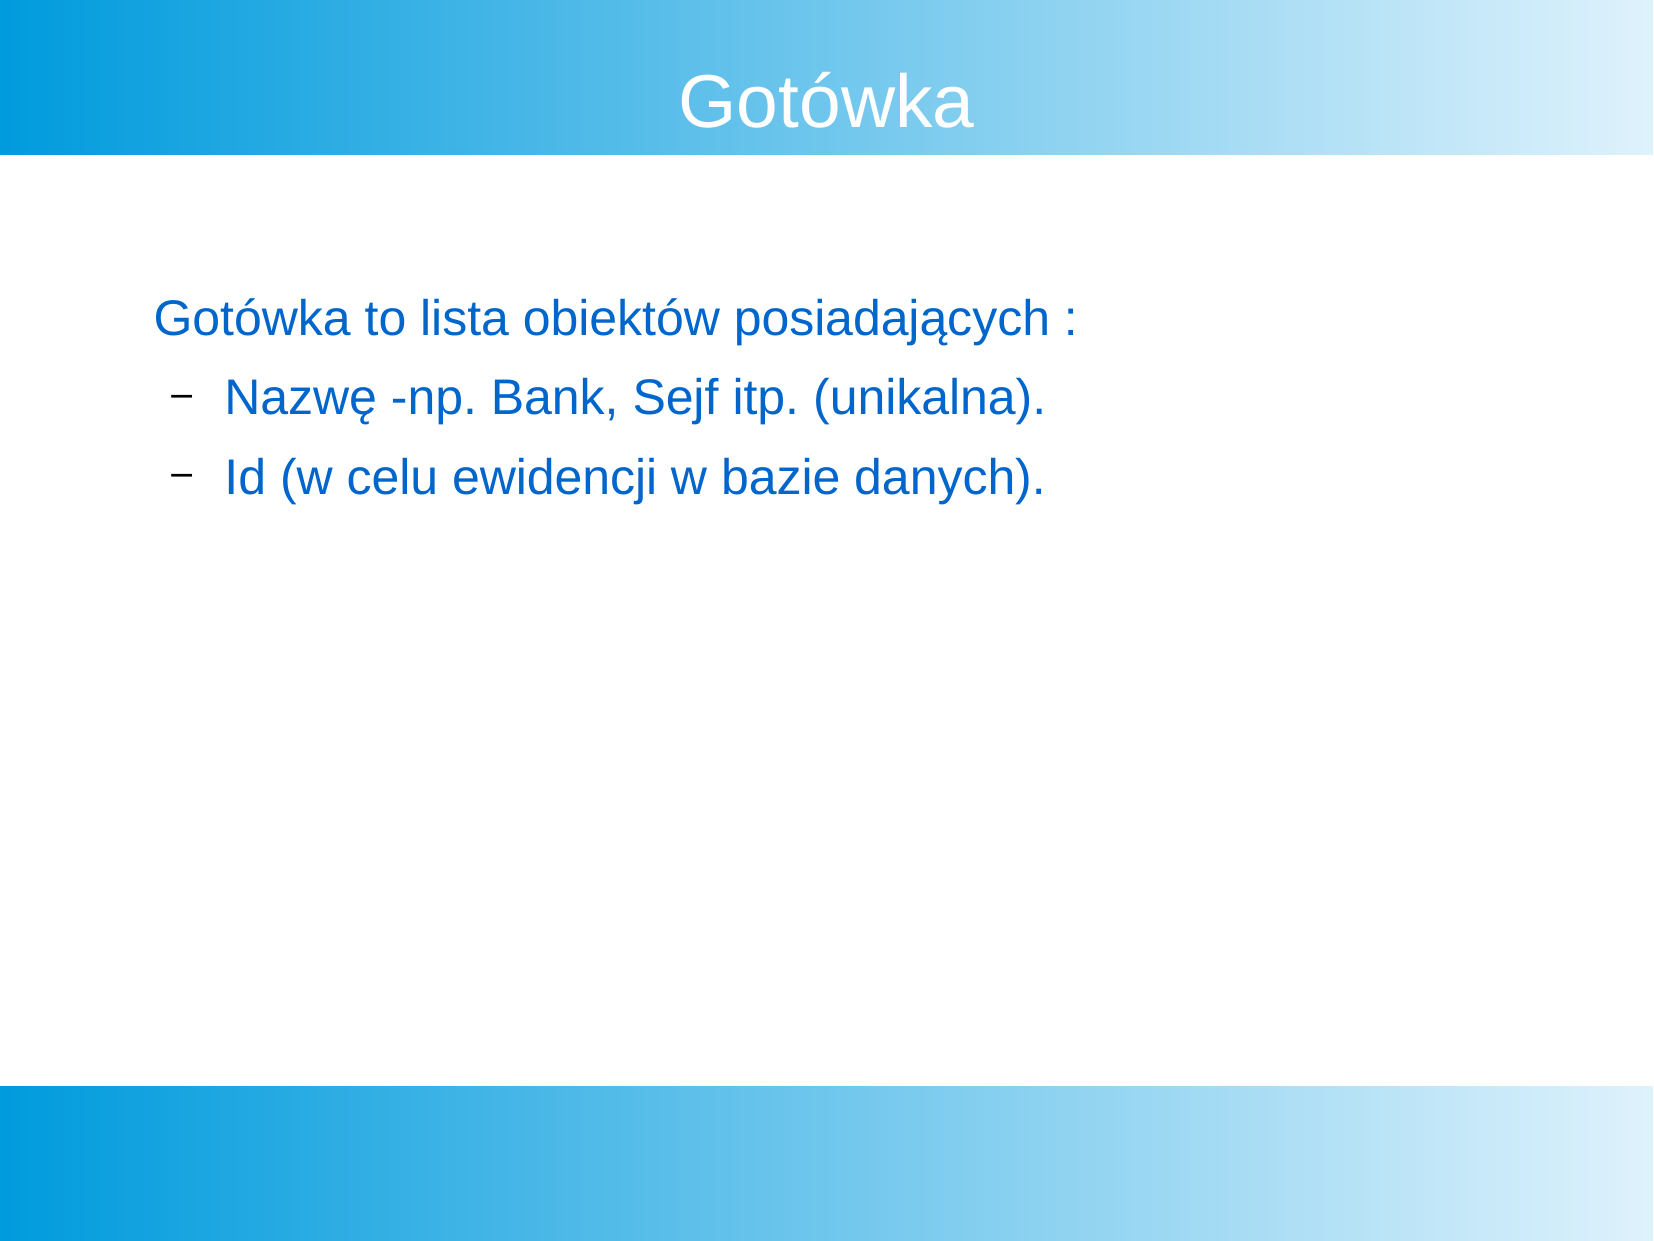

# Gotówka
Gotówka to lista obiektów posiadających :
Nazwę -np. Bank, Sejf itp. (unikalna).
Id (w celu ewidencji w bazie danych).